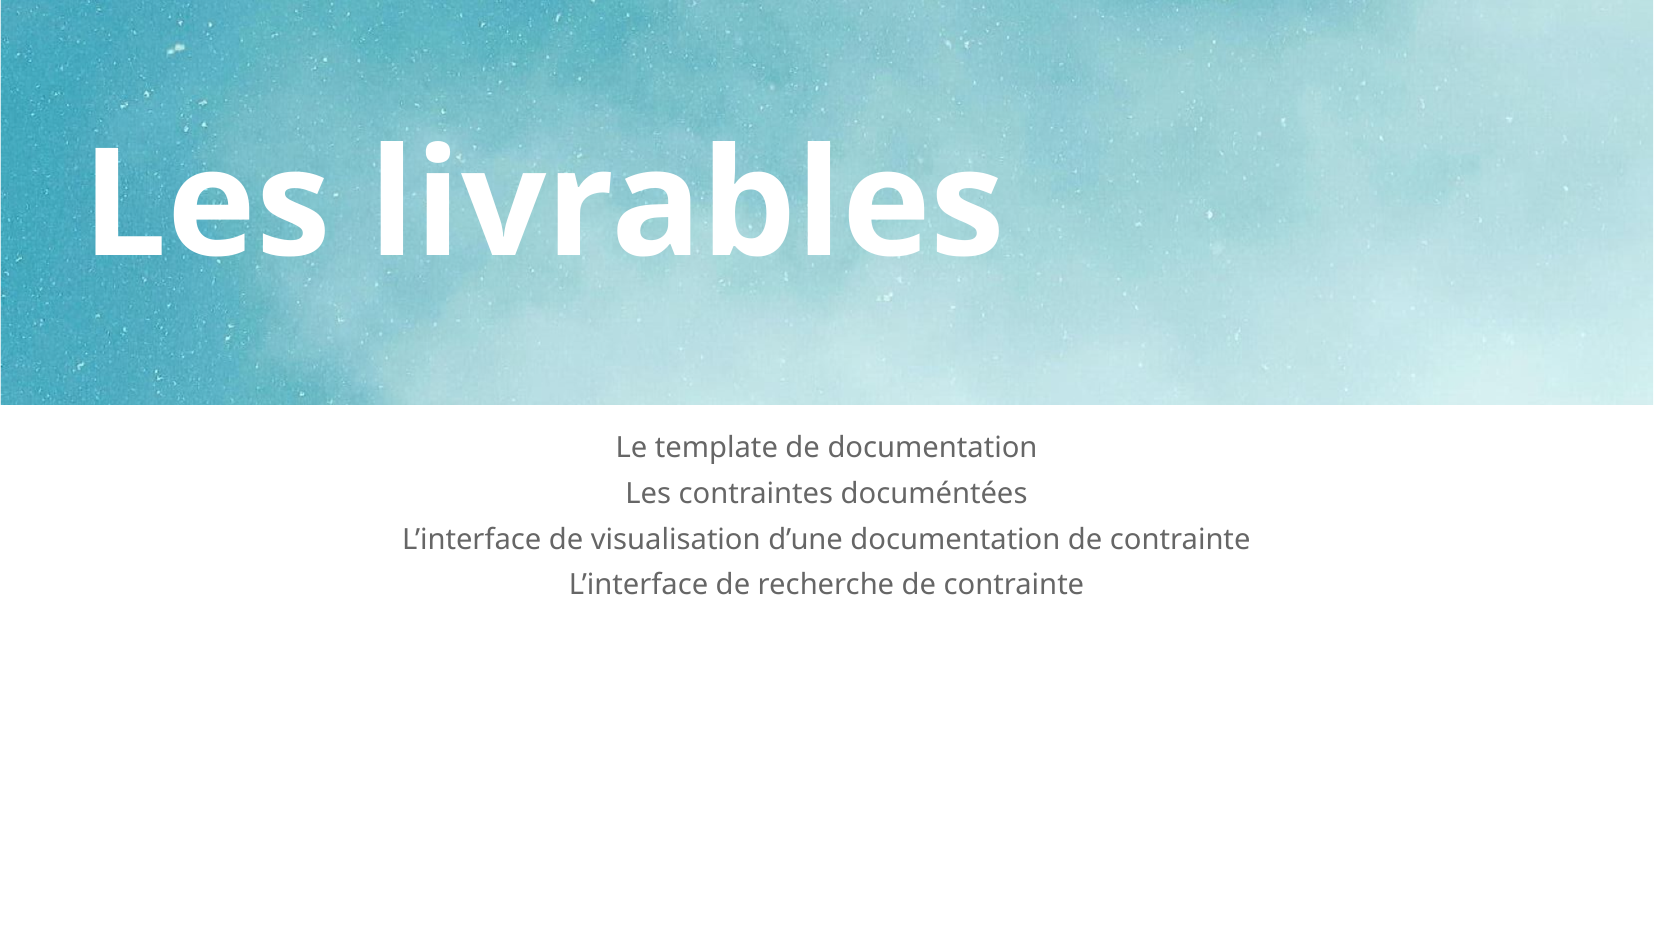

# Les livrables
Le template de documentation
Les contraintes documéntées
L’interface de visualisation d’une documentation de contrainte
L’interface de recherche de contrainte